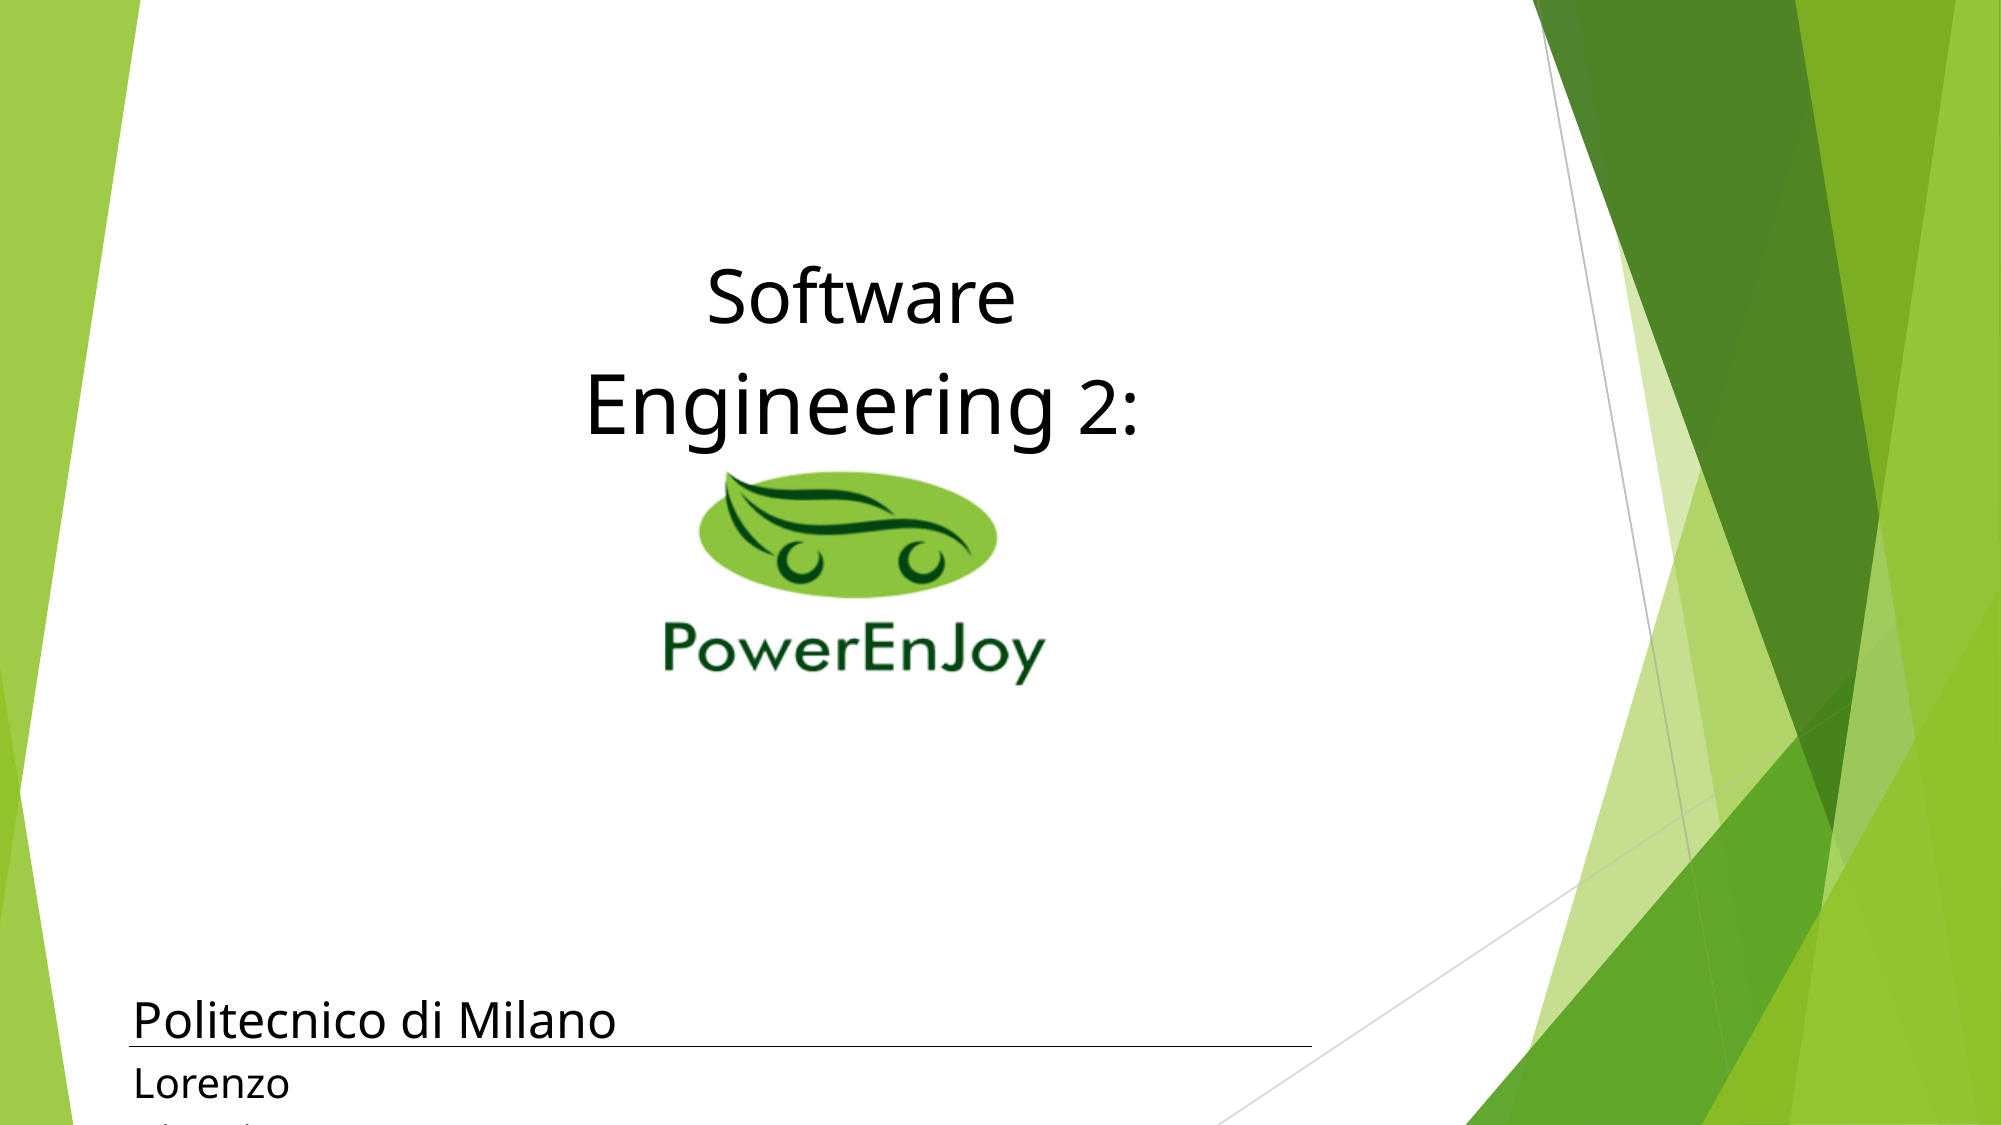

Software Engineering 2:
Politecnico di Milano
Lorenzo Binosi